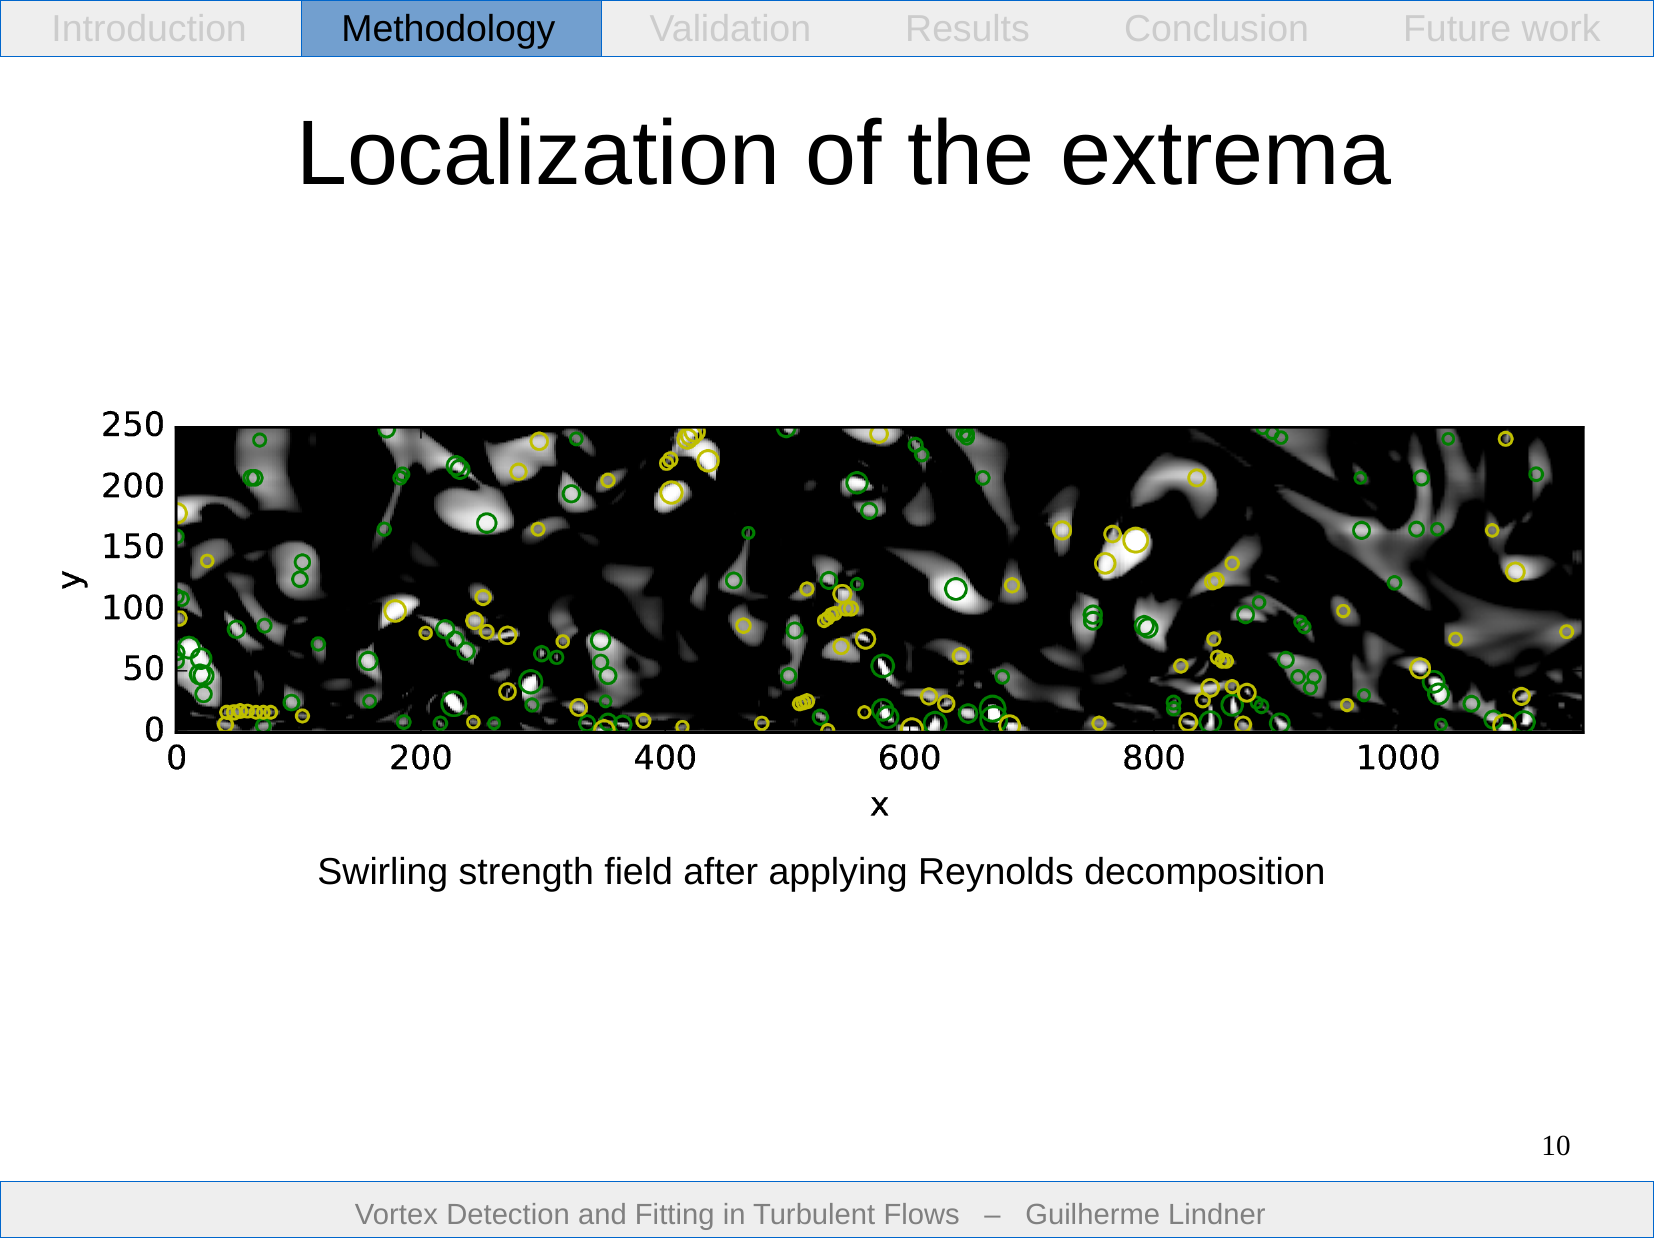

Introduction Methodology Validation Results Conclusion Future work
# Localization of the extrema
Swirling strength field after applying Reynolds decomposition
10
Vortex Detection and Fitting in Turbulent Flows – Guilherme Lindner